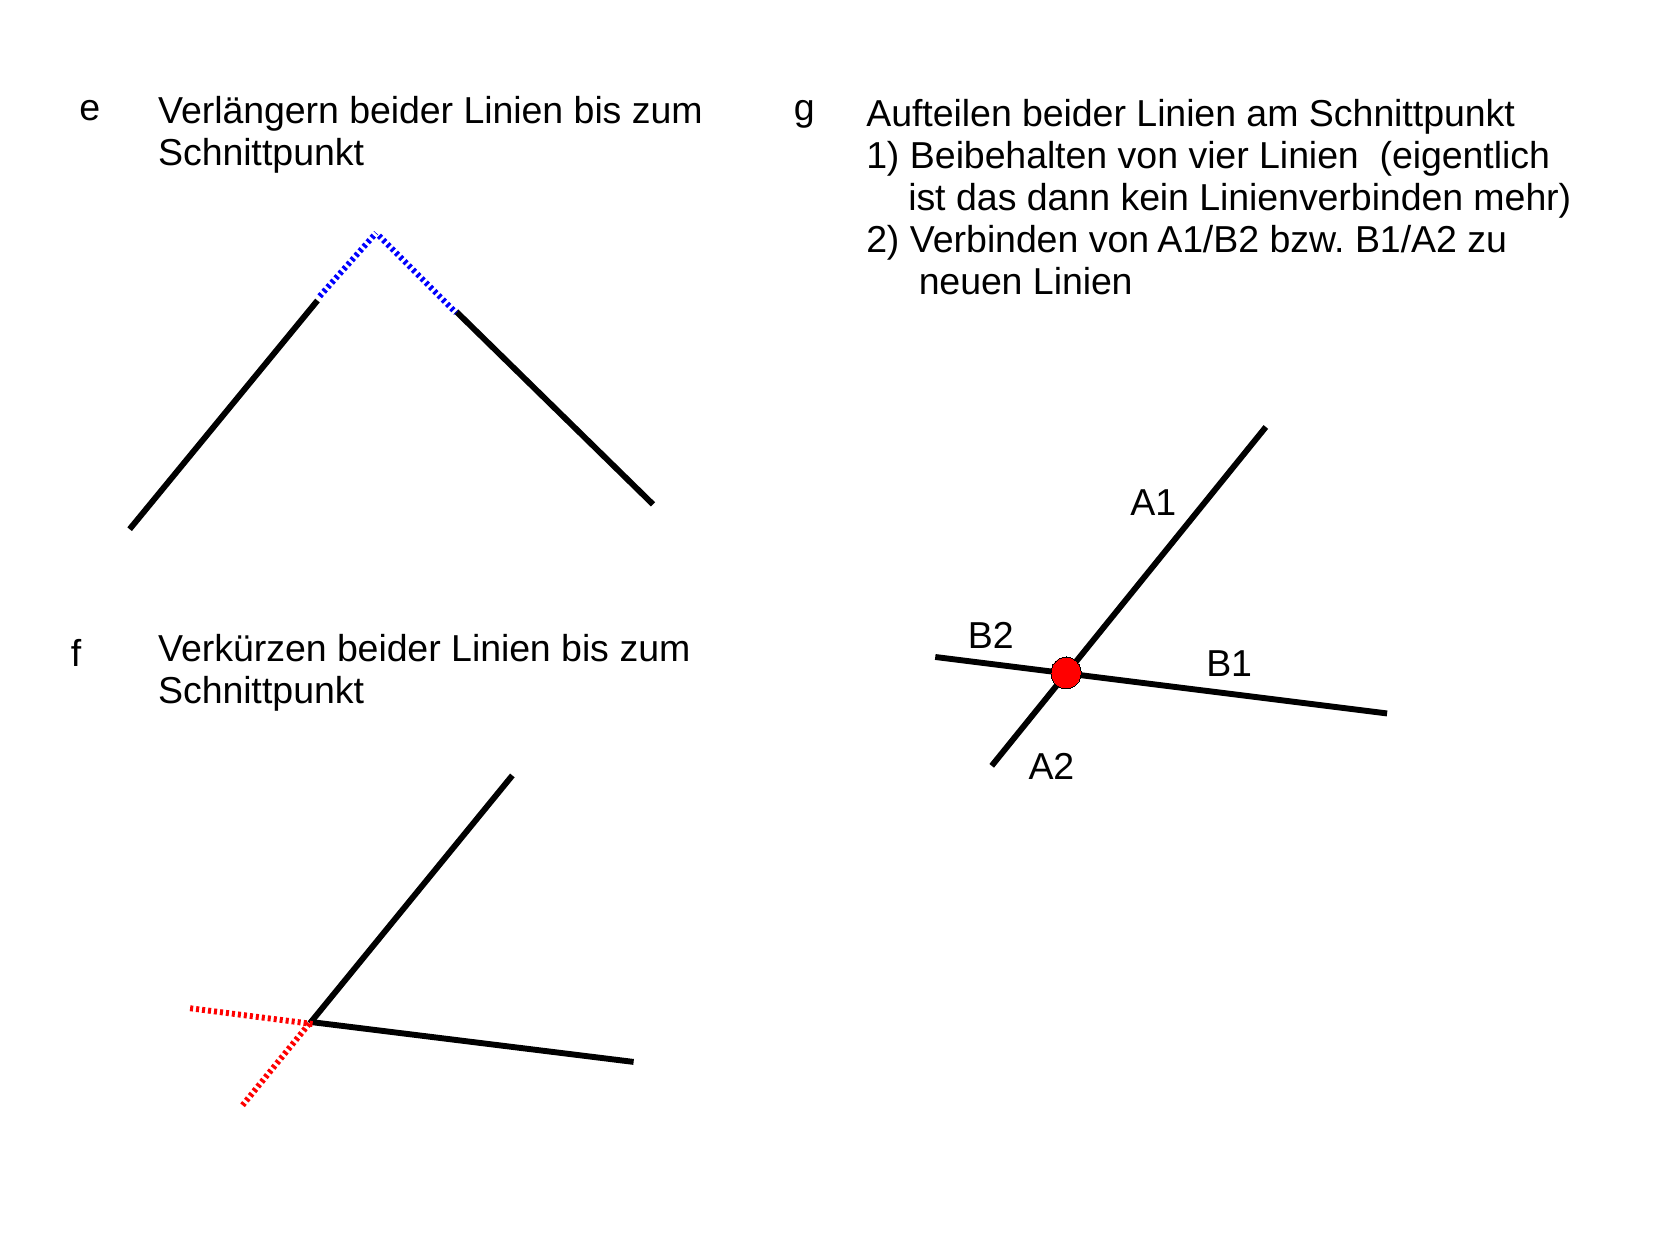

e
g
Verlängern beider Linien bis zum
Schnittpunkt
Aufteilen beider Linien am Schnittpunkt
1) Beibehalten von vier Linien (eigentlich
 ist das dann kein Linienverbinden mehr)
2) Verbinden von A1/B2 bzw. B1/A2 zu
 neuen Linien
A1
B2
Verkürzen beider Linien bis zum
Schnittpunkt
f
B1
A2